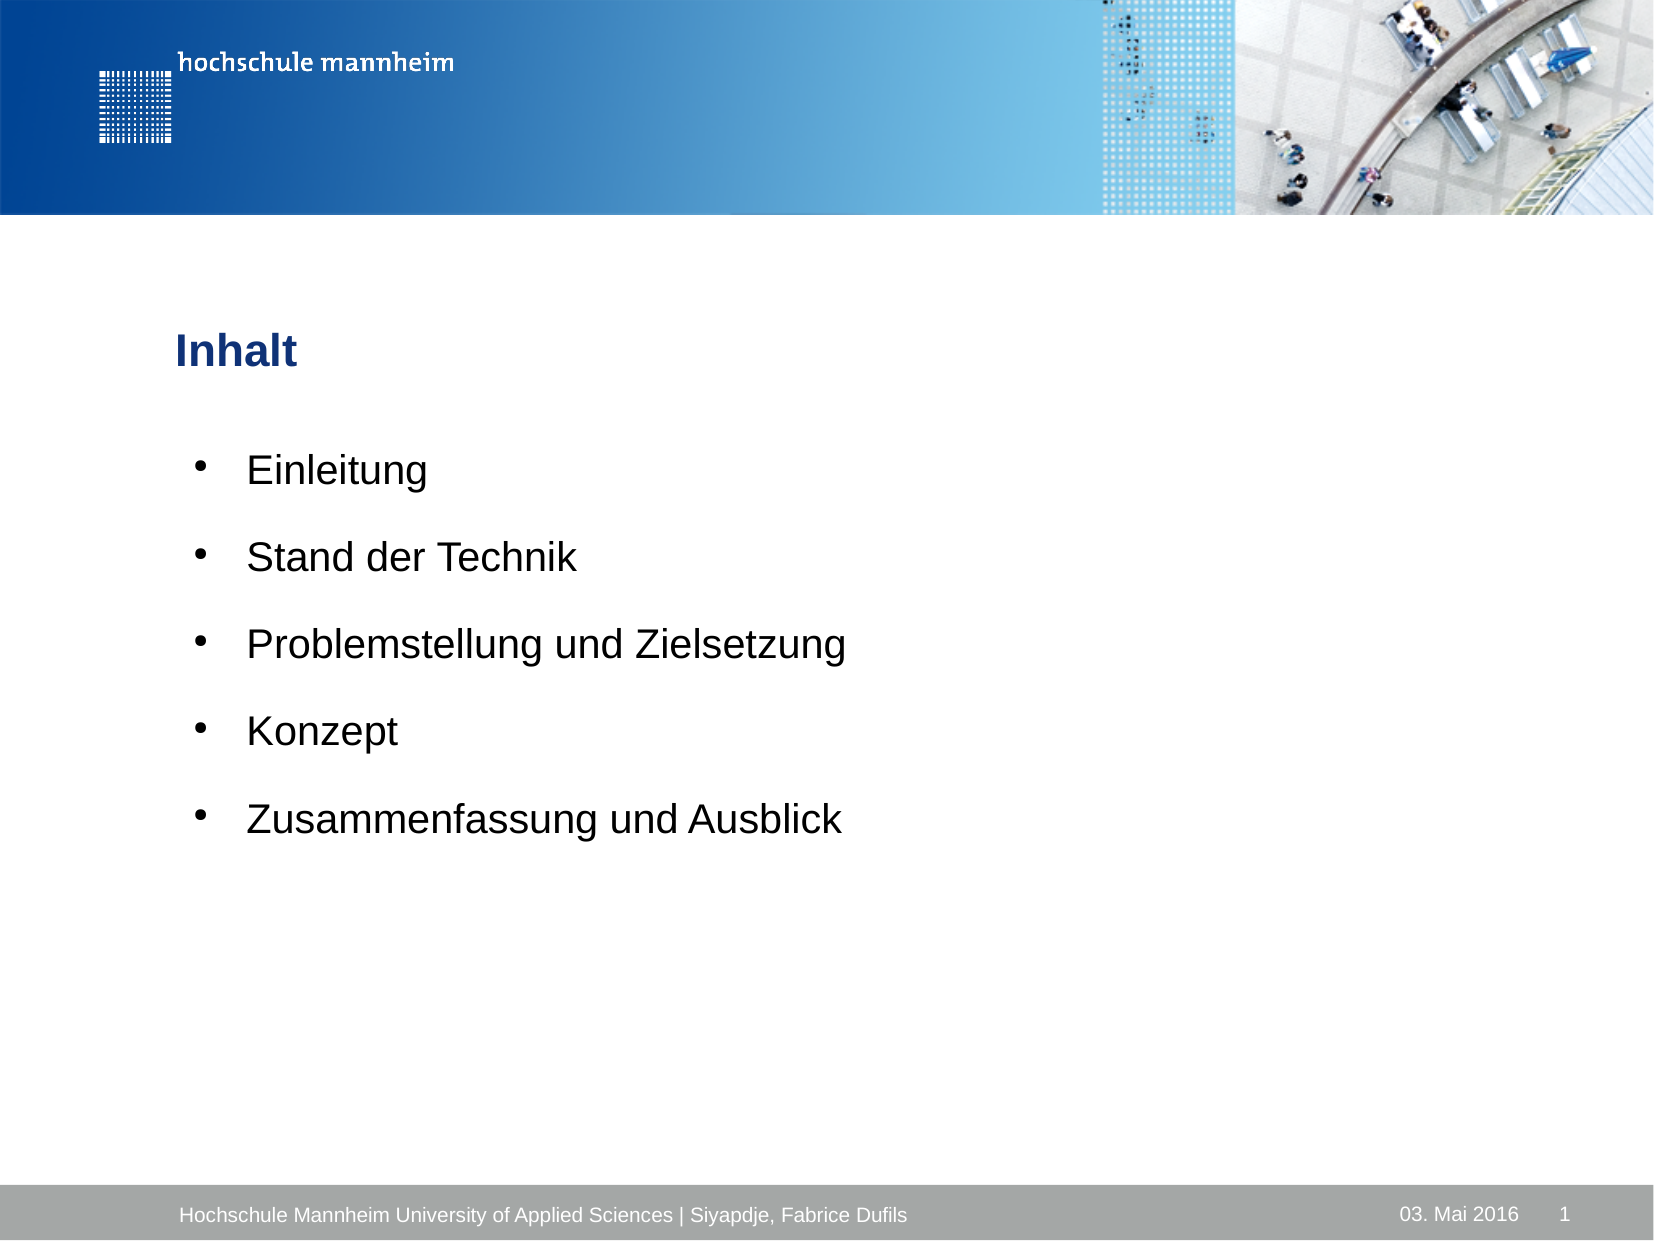

# Inhalt
Einleitung
Stand der Technik
Problemstellung und Zielsetzung
Konzept
Zusammenfassung und Ausblick
Hochschule Mannheim University of Applied Sciences | Siyapdje, Fabrice Dufils
03. Mai 2016 1